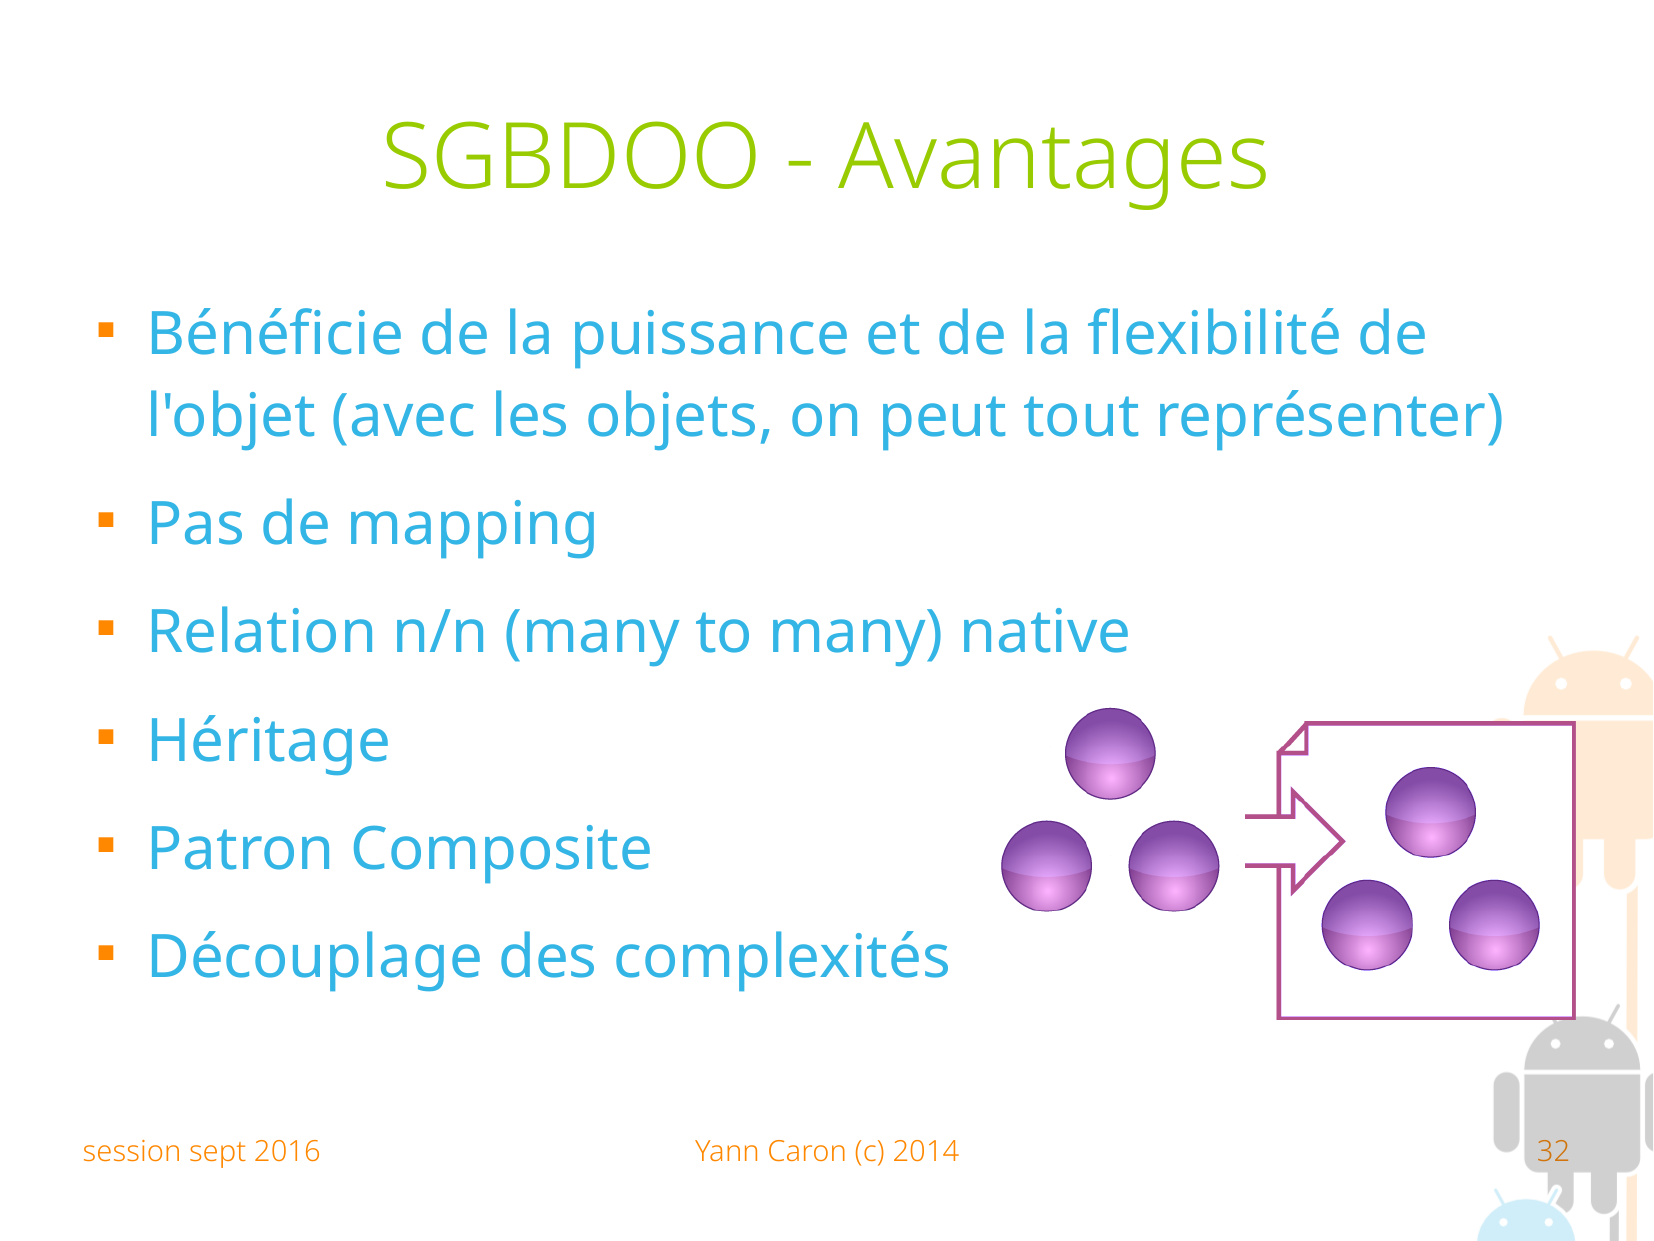

# SGBDOO - Avantages
Bénéficie de la puissance et de la flexibilité de l'objet (avec les objets, on peut tout représenter)
Pas de mapping
Relation n/n (many to many) native
Héritage
Patron Composite
Découplage des complexités
session sept 2016
Yann Caron (c) 2014
32